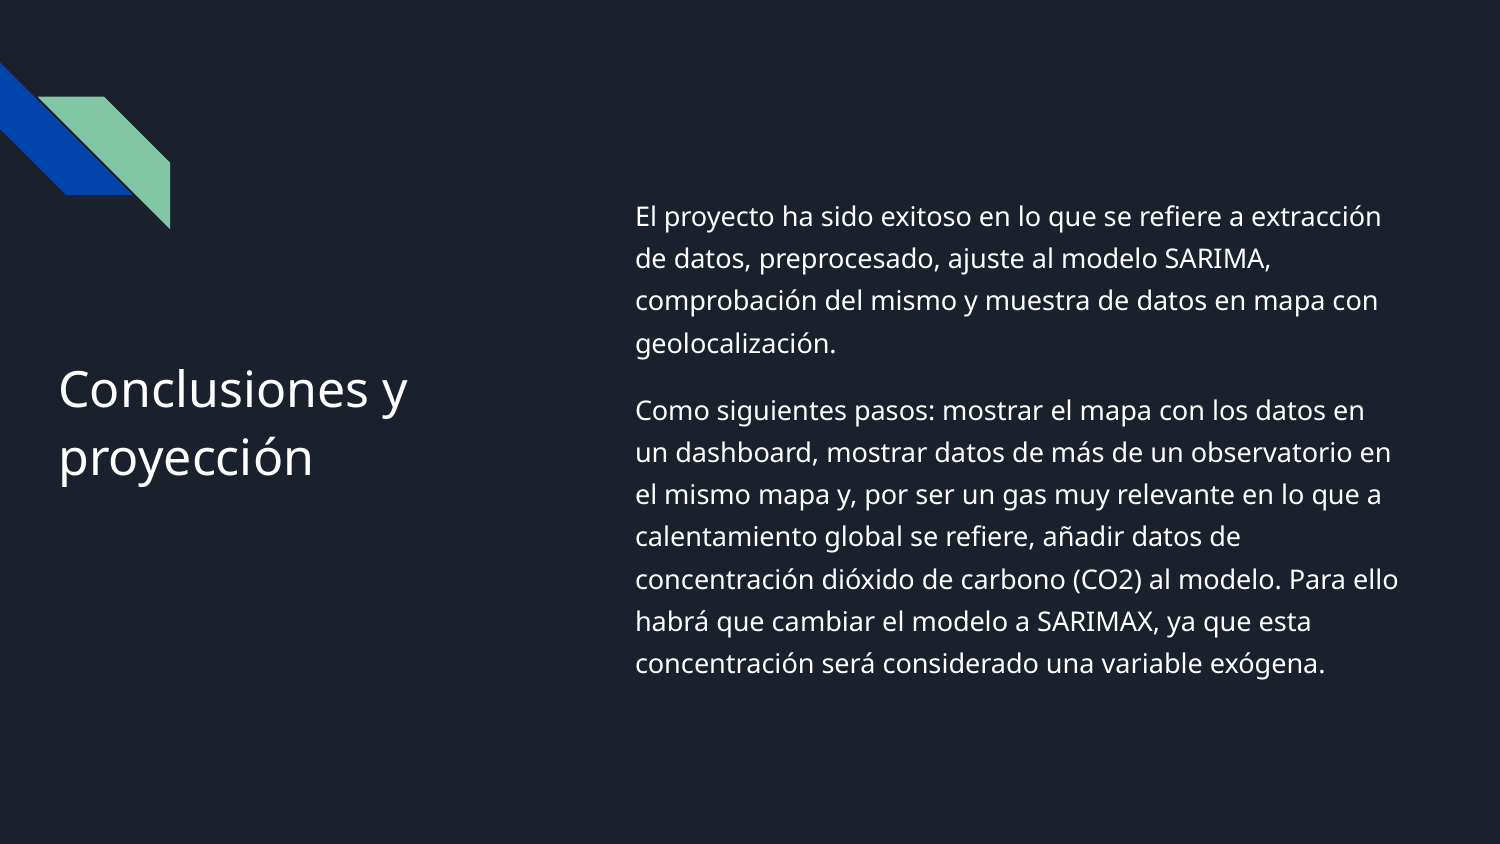

El proyecto ha sido exitoso en lo que se refiere a extracción de datos, preprocesado, ajuste al modelo SARIMA, comprobación del mismo y muestra de datos en mapa con geolocalización.
Como siguientes pasos: mostrar el mapa con los datos en un dashboard, mostrar datos de más de un observatorio en el mismo mapa y, por ser un gas muy relevante en lo que a calentamiento global se refiere, añadir datos de concentración dióxido de carbono (CO2) al modelo. Para ello habrá que cambiar el modelo a SARIMAX, ya que esta concentración será considerado una variable exógena.
# Conclusiones y proyección